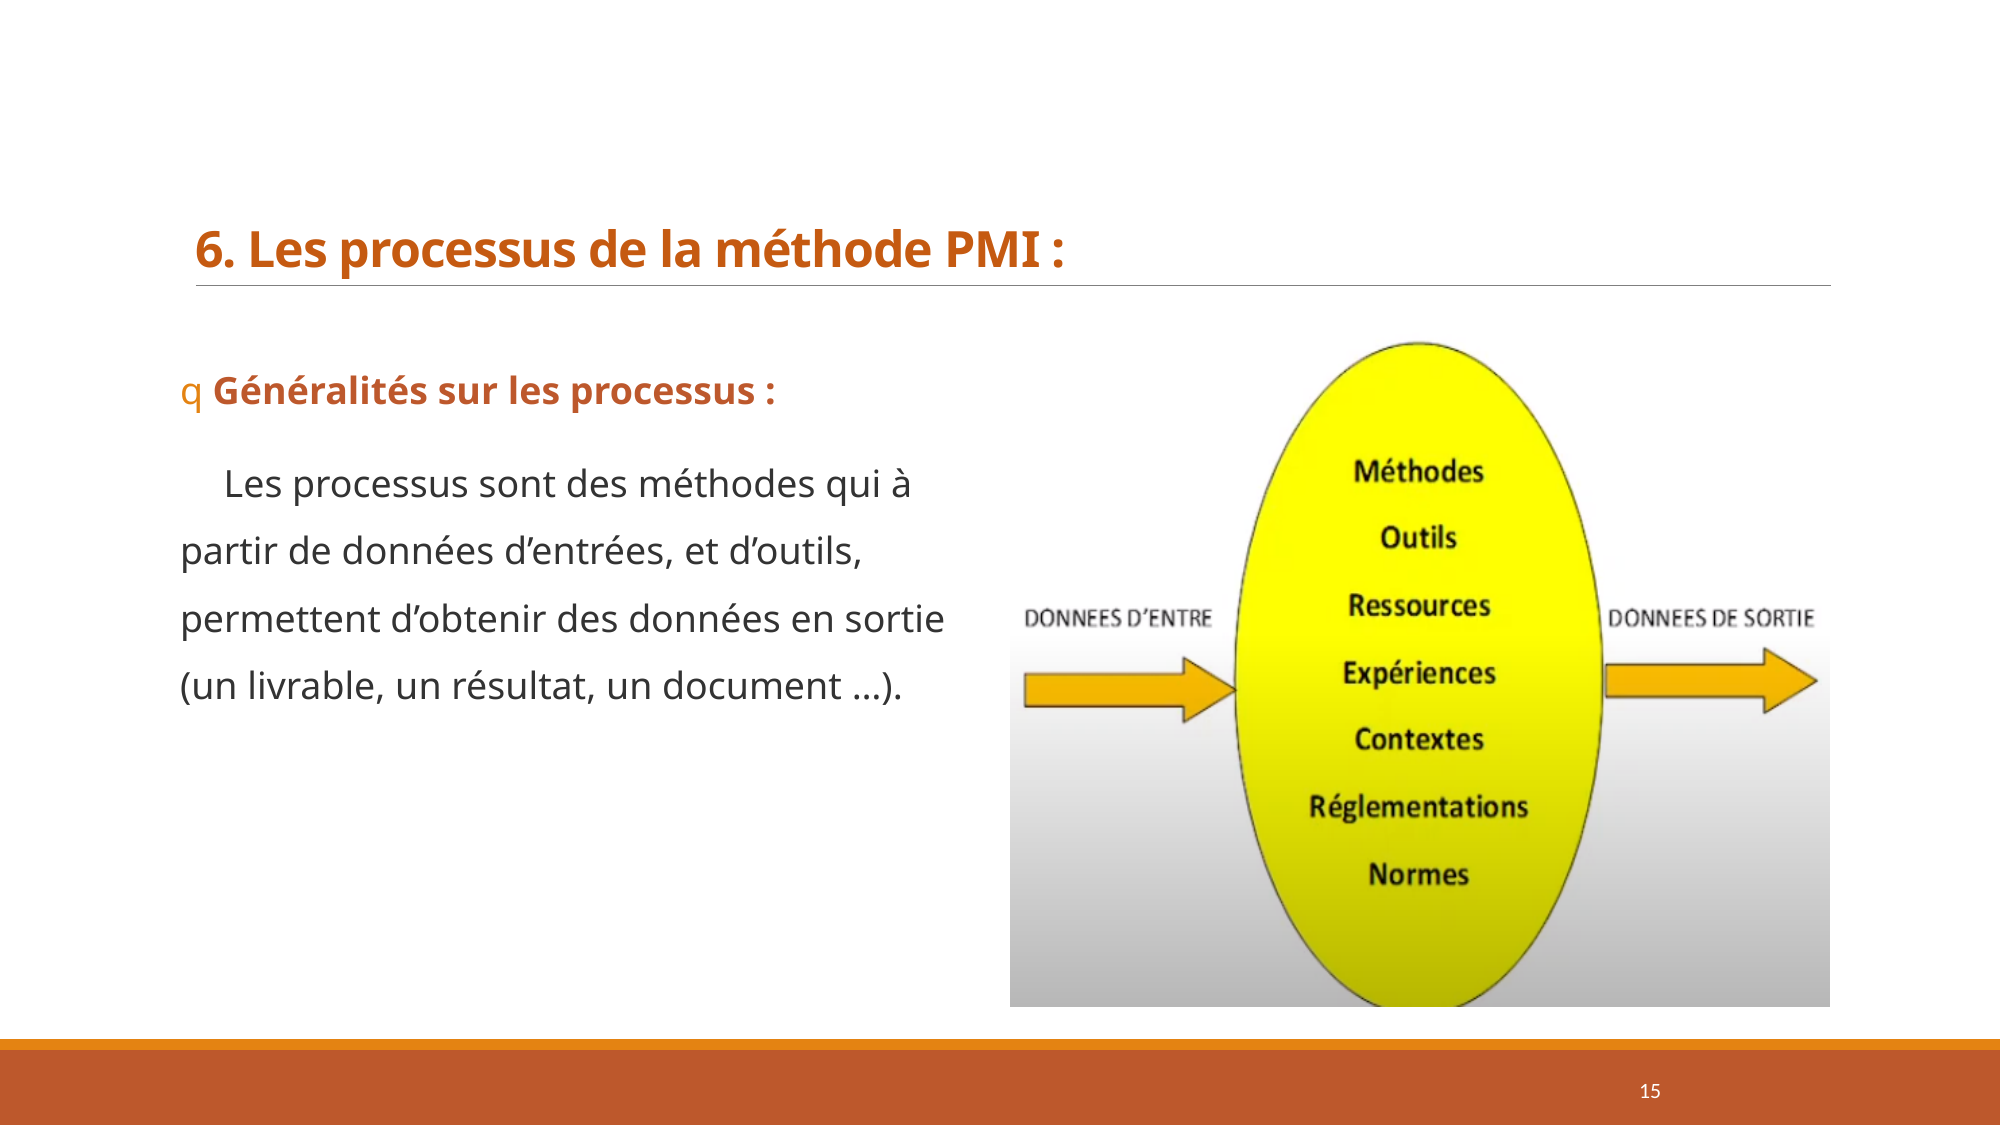

# 6. Les processus de la méthode PMI :
 Généralités sur les processus :
Les processus sont des méthodes qui à partir de données d’entrées, et d’outils, permettent d’obtenir des données en sortie (un livrable, un résultat, un document …).